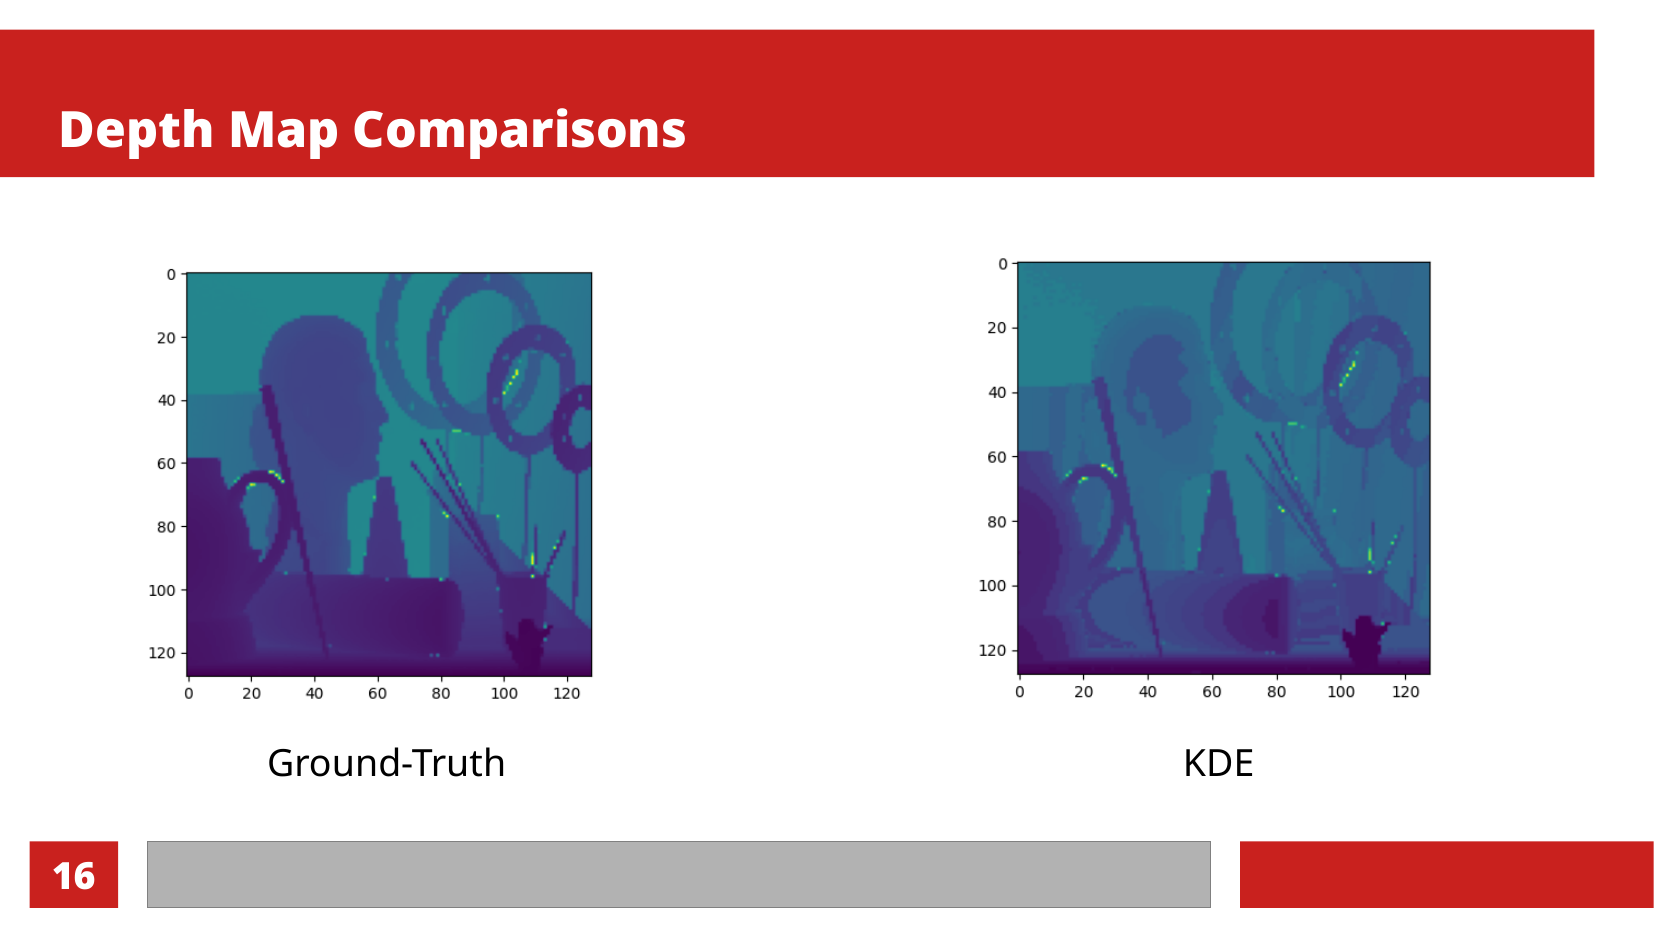

# Depth Map Comparisons
Ground-Truth
KDE
16